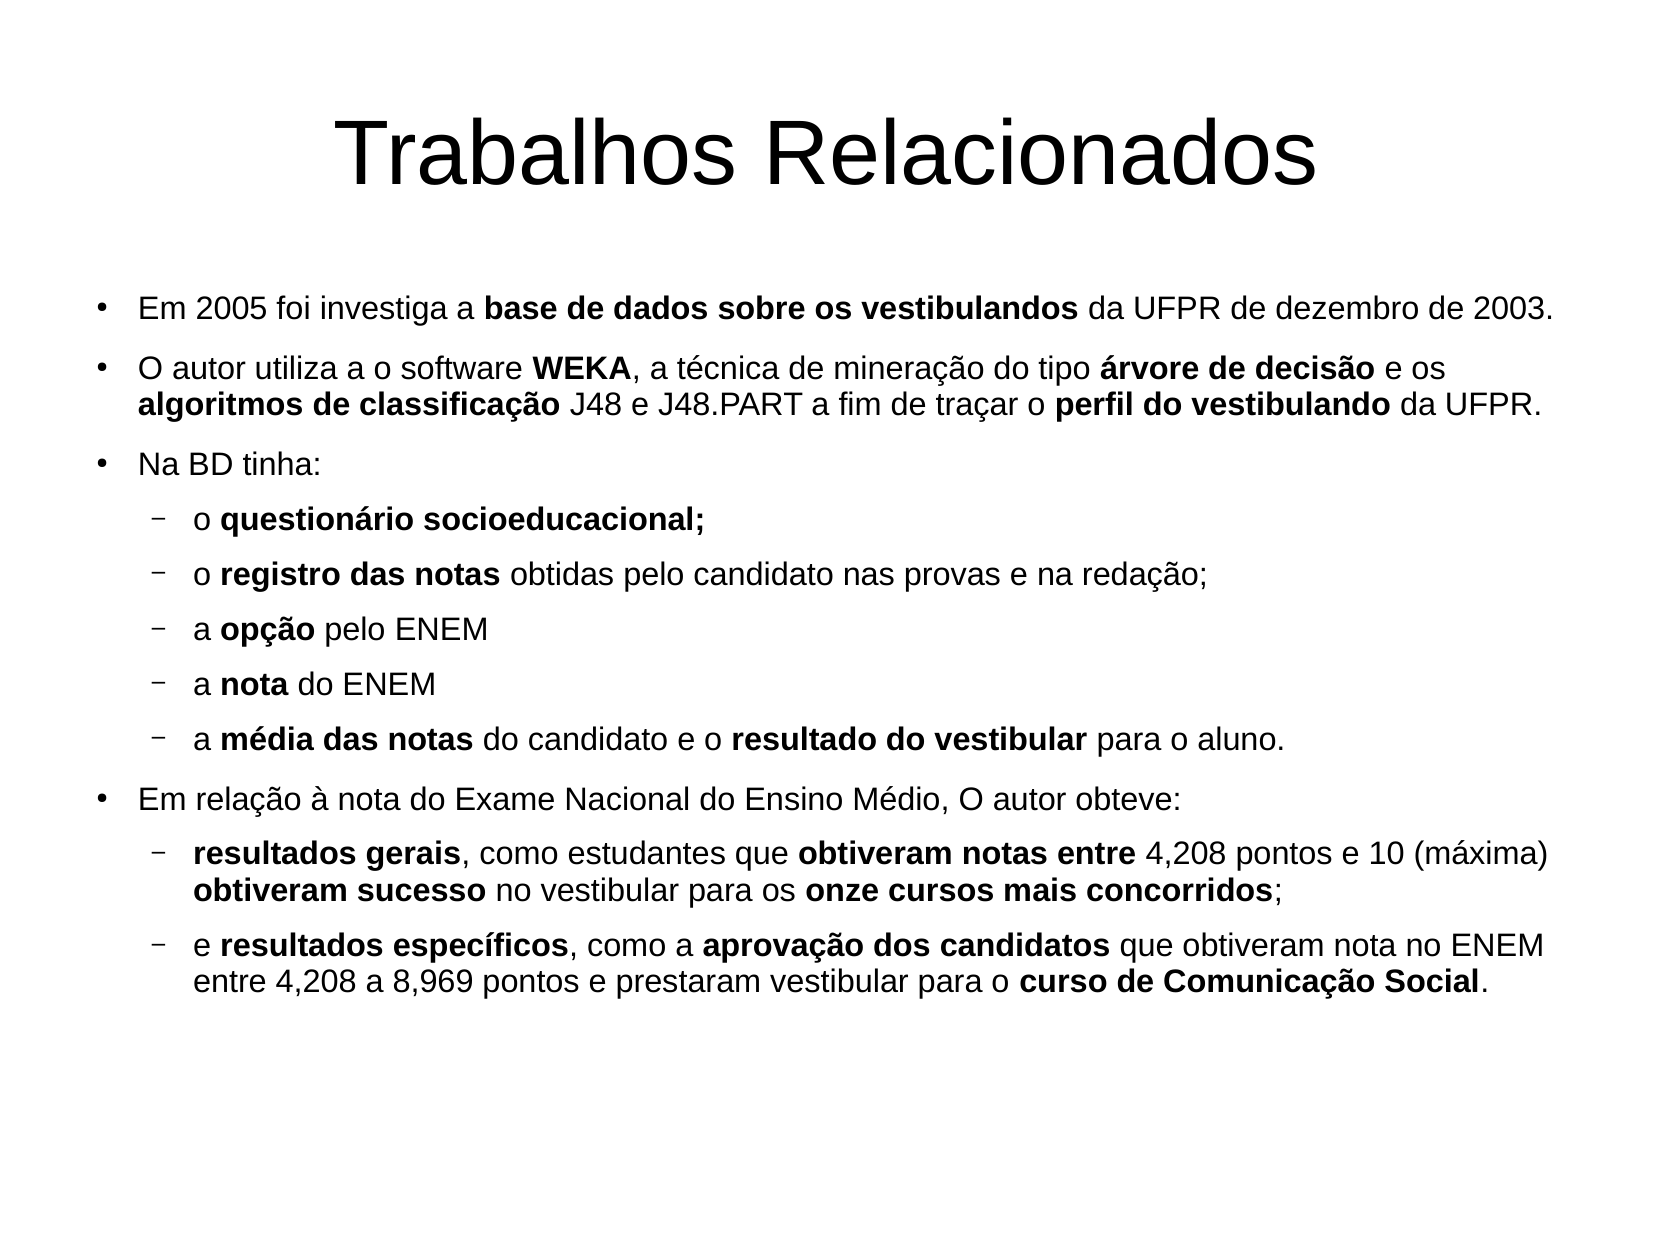

# Trabalhos Relacionados
Em 2005 foi investiga a base de dados sobre os vestibulandos da UFPR de dezembro de 2003.
O autor utiliza a o software WEKA, a técnica de mineração do tipo árvore de decisão e os algoritmos de classificação J48 e J48.PART a fim de traçar o perfil do vestibulando da UFPR.
Na BD tinha:
o questionário socioeducacional;
o registro das notas obtidas pelo candidato nas provas e na redação;
a opção pelo ENEM
a nota do ENEM
a média das notas do candidato e o resultado do vestibular para o aluno.
Em relação à nota do Exame Nacional do Ensino Médio, O autor obteve:
resultados gerais, como estudantes que obtiveram notas entre 4,208 pontos e 10 (máxima) obtiveram sucesso no vestibular para os onze cursos mais concorridos;
e resultados específicos, como a aprovação dos candidatos que obtiveram nota no ENEM entre 4,208 a 8,969 pontos e prestaram vestibular para o curso de Comunicação Social.